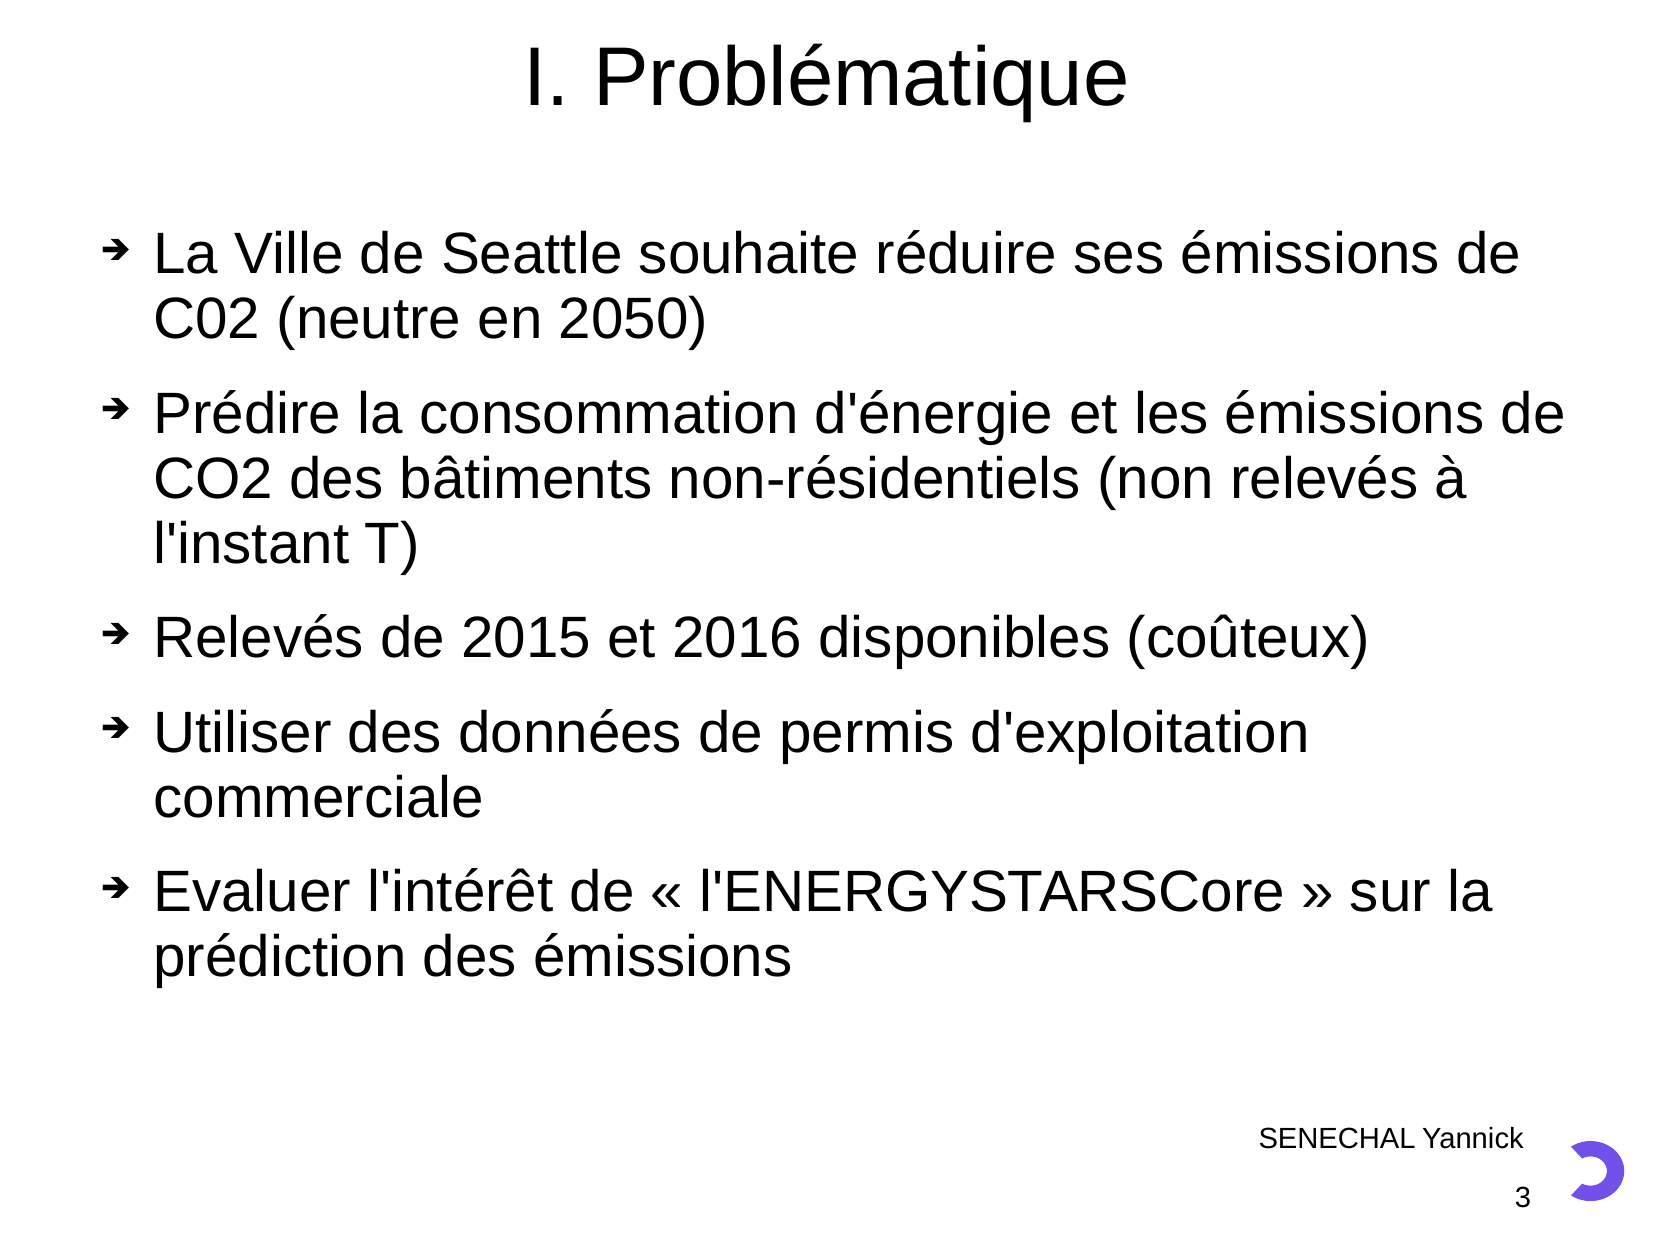

# I. Problématique
La Ville de Seattle souhaite réduire ses émissions de C02 (neutre en 2050)
Prédire la consommation d'énergie et les émissions de CO2 des bâtiments non-résidentiels (non relevés à l'instant T)
Relevés de 2015 et 2016 disponibles (coûteux)
Utiliser des données de permis d'exploitation commerciale
Evaluer l'intérêt de « l'ENERGYSTARSCore » sur la prédiction des émissions
SENECHAL Yannick
3